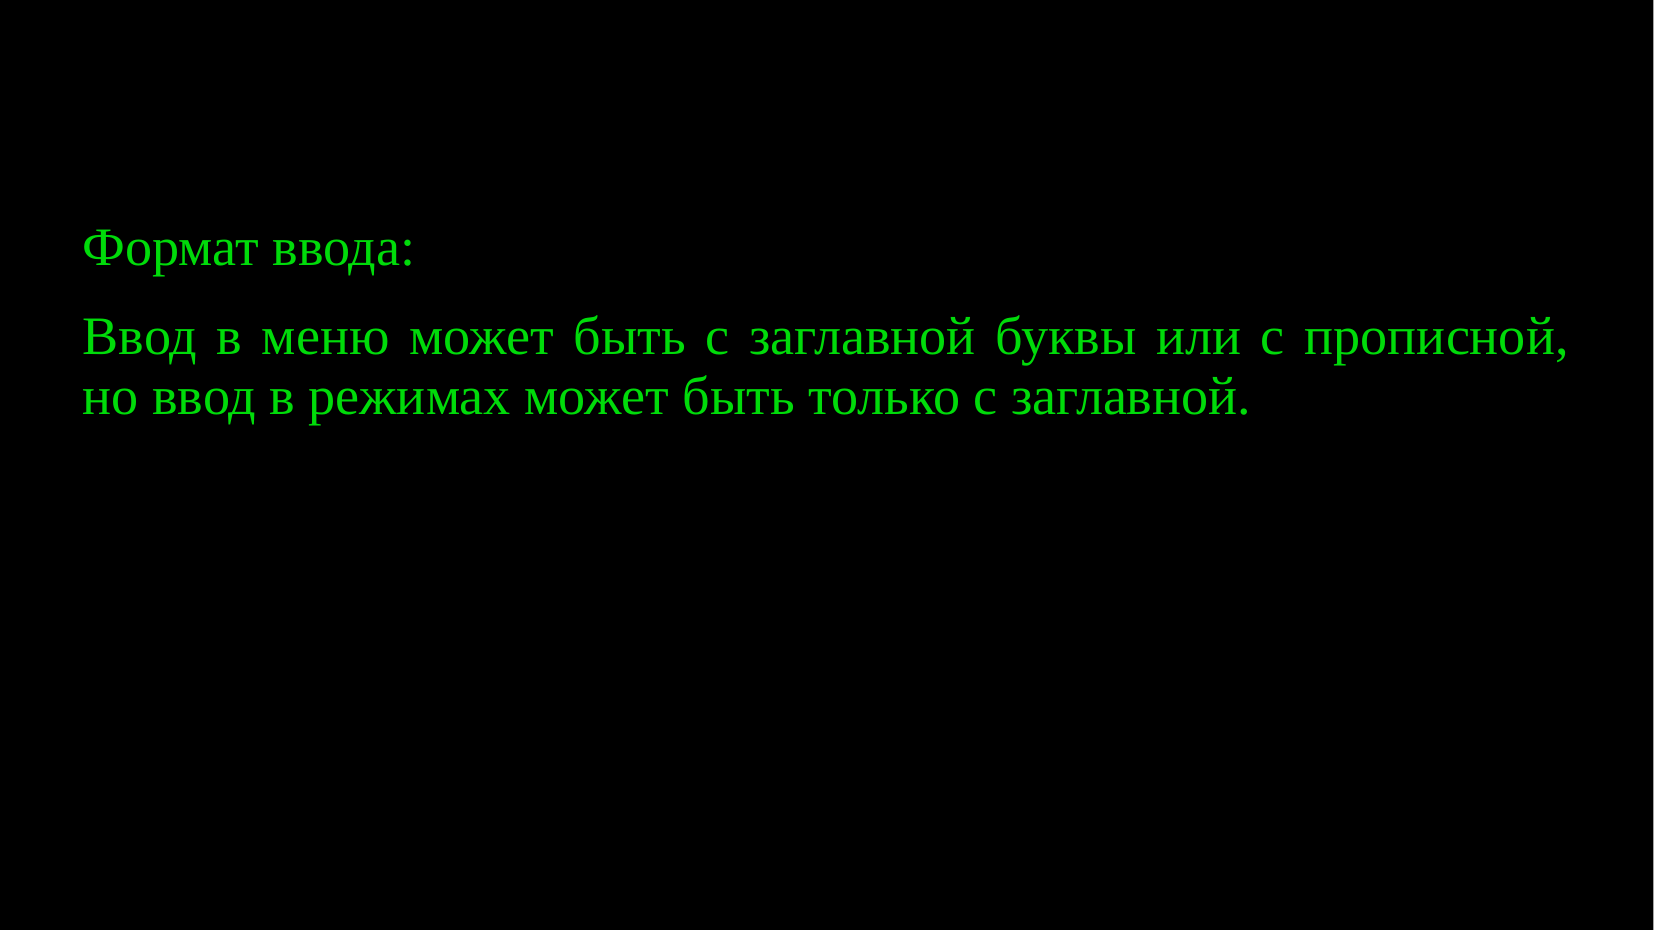

#
Формат ввода:
Ввод в меню может быть с заглавной буквы или с прописной, но ввод в режимах может быть только с заглавной.